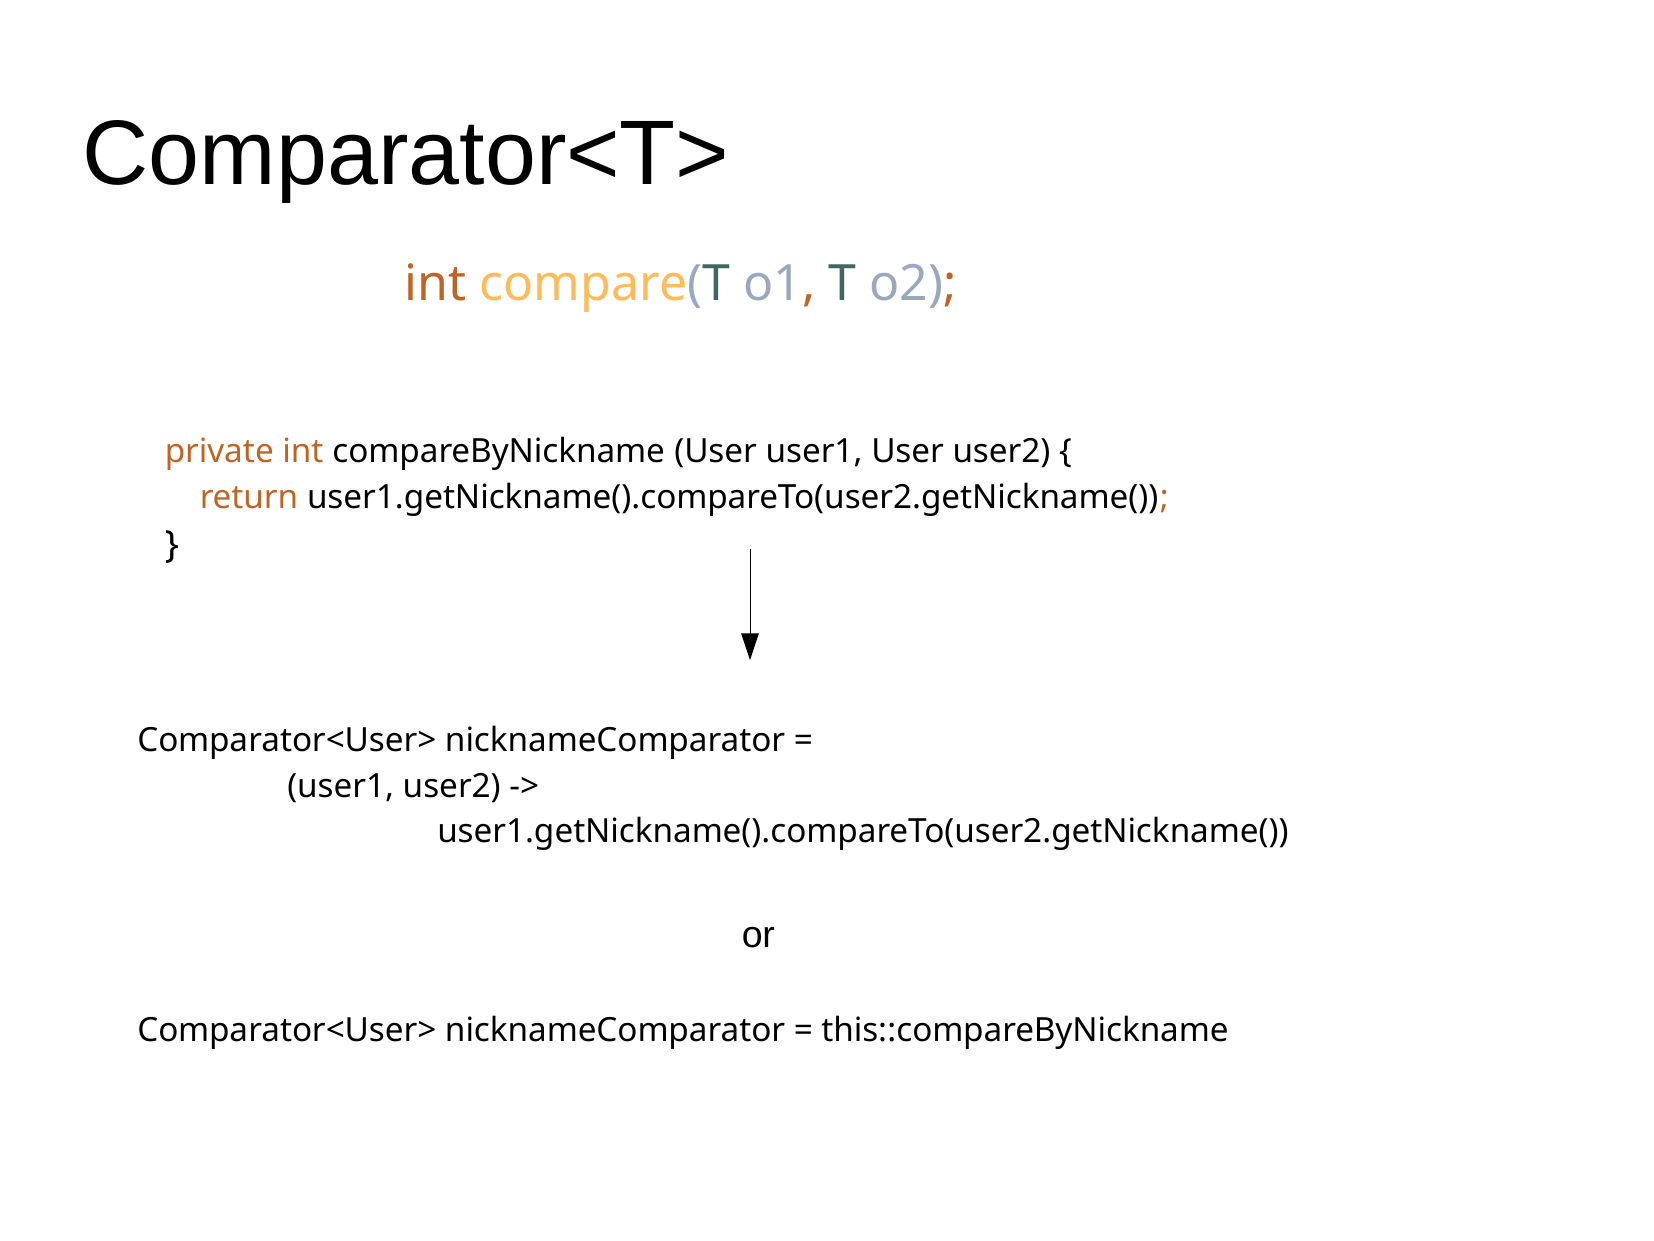

# Comparator<T>
int compare(T o1, T o2);
private int compareByNickname (User user1, User user2) {
 return user1.getNickname().compareTo(user2.getNickname());
}
Comparator<User> nicknameComparator =
		(user1, user2) ->
				user1.getNickname().compareTo(user2.getNickname())
or
Comparator<User> nicknameComparator = this::compareByNickname